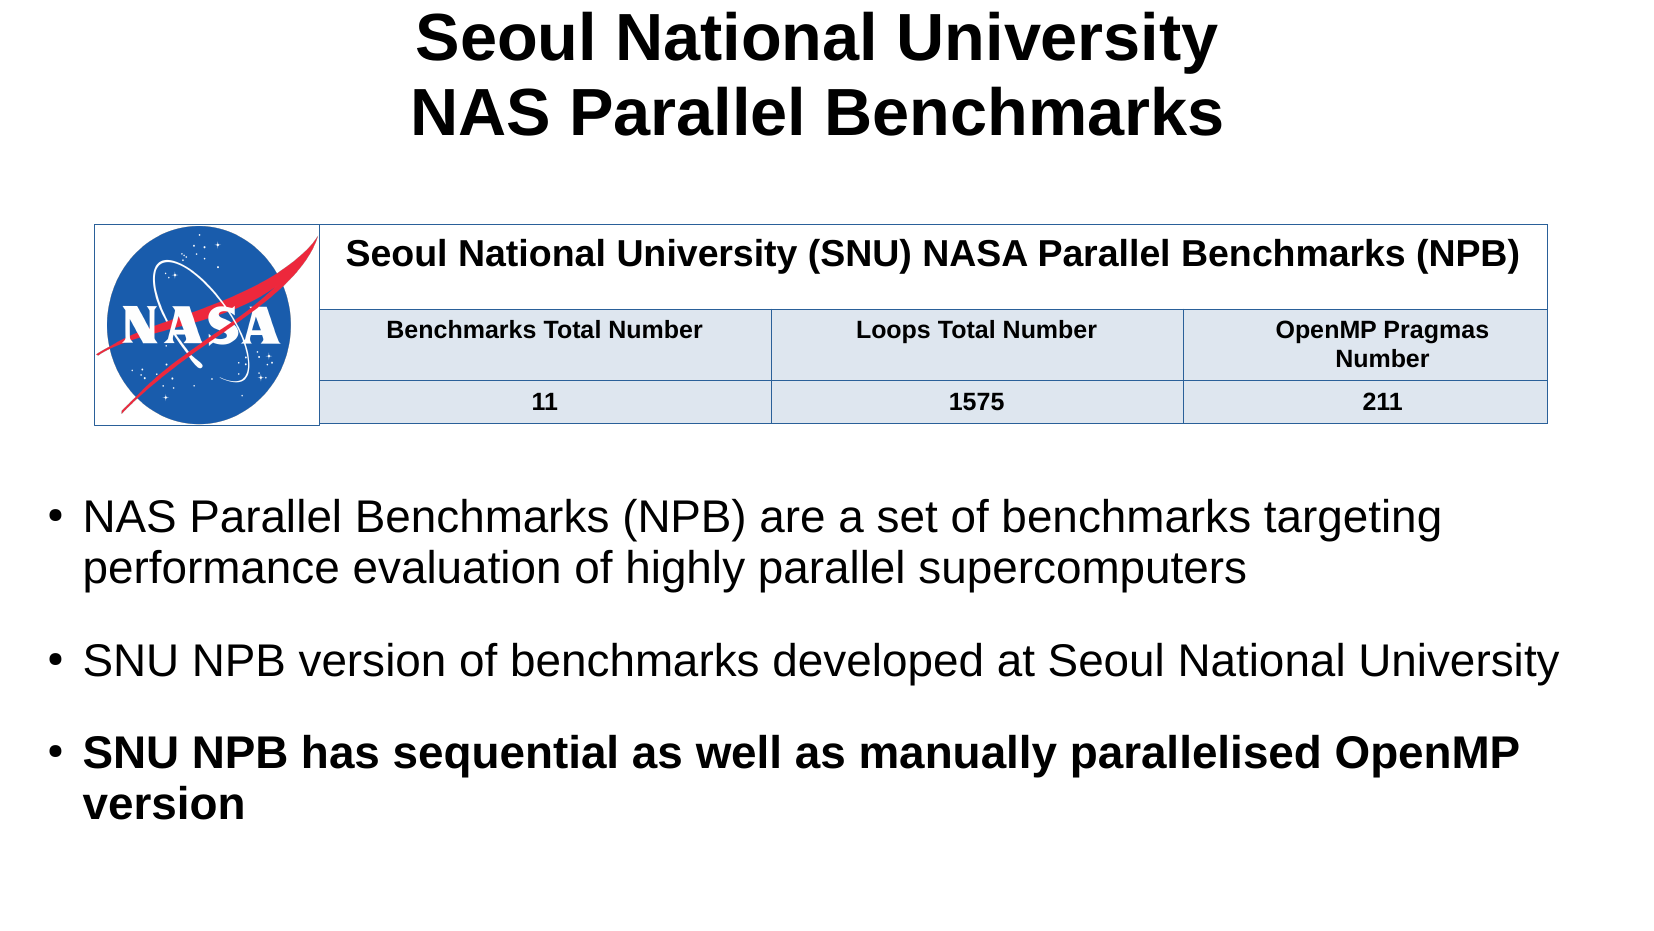

# Seoul National University NAS Parallel Benchmarks
| Seoul National University (SNU) NASA Parallel Benchmarks (NPB) | | |
| --- | --- | --- |
| Benchmarks Total Number | Loops Total Number | OpenMP Pragmas Number |
| 11 | 1575 | 211 |
NAS Parallel Benchmarks (NPB) are a set of benchmarks targeting performance evaluation of highly parallel supercomputers
SNU NPB version of benchmarks developed at Seoul National University
SNU NPB has sequential as well as manually parallelised OpenMP version